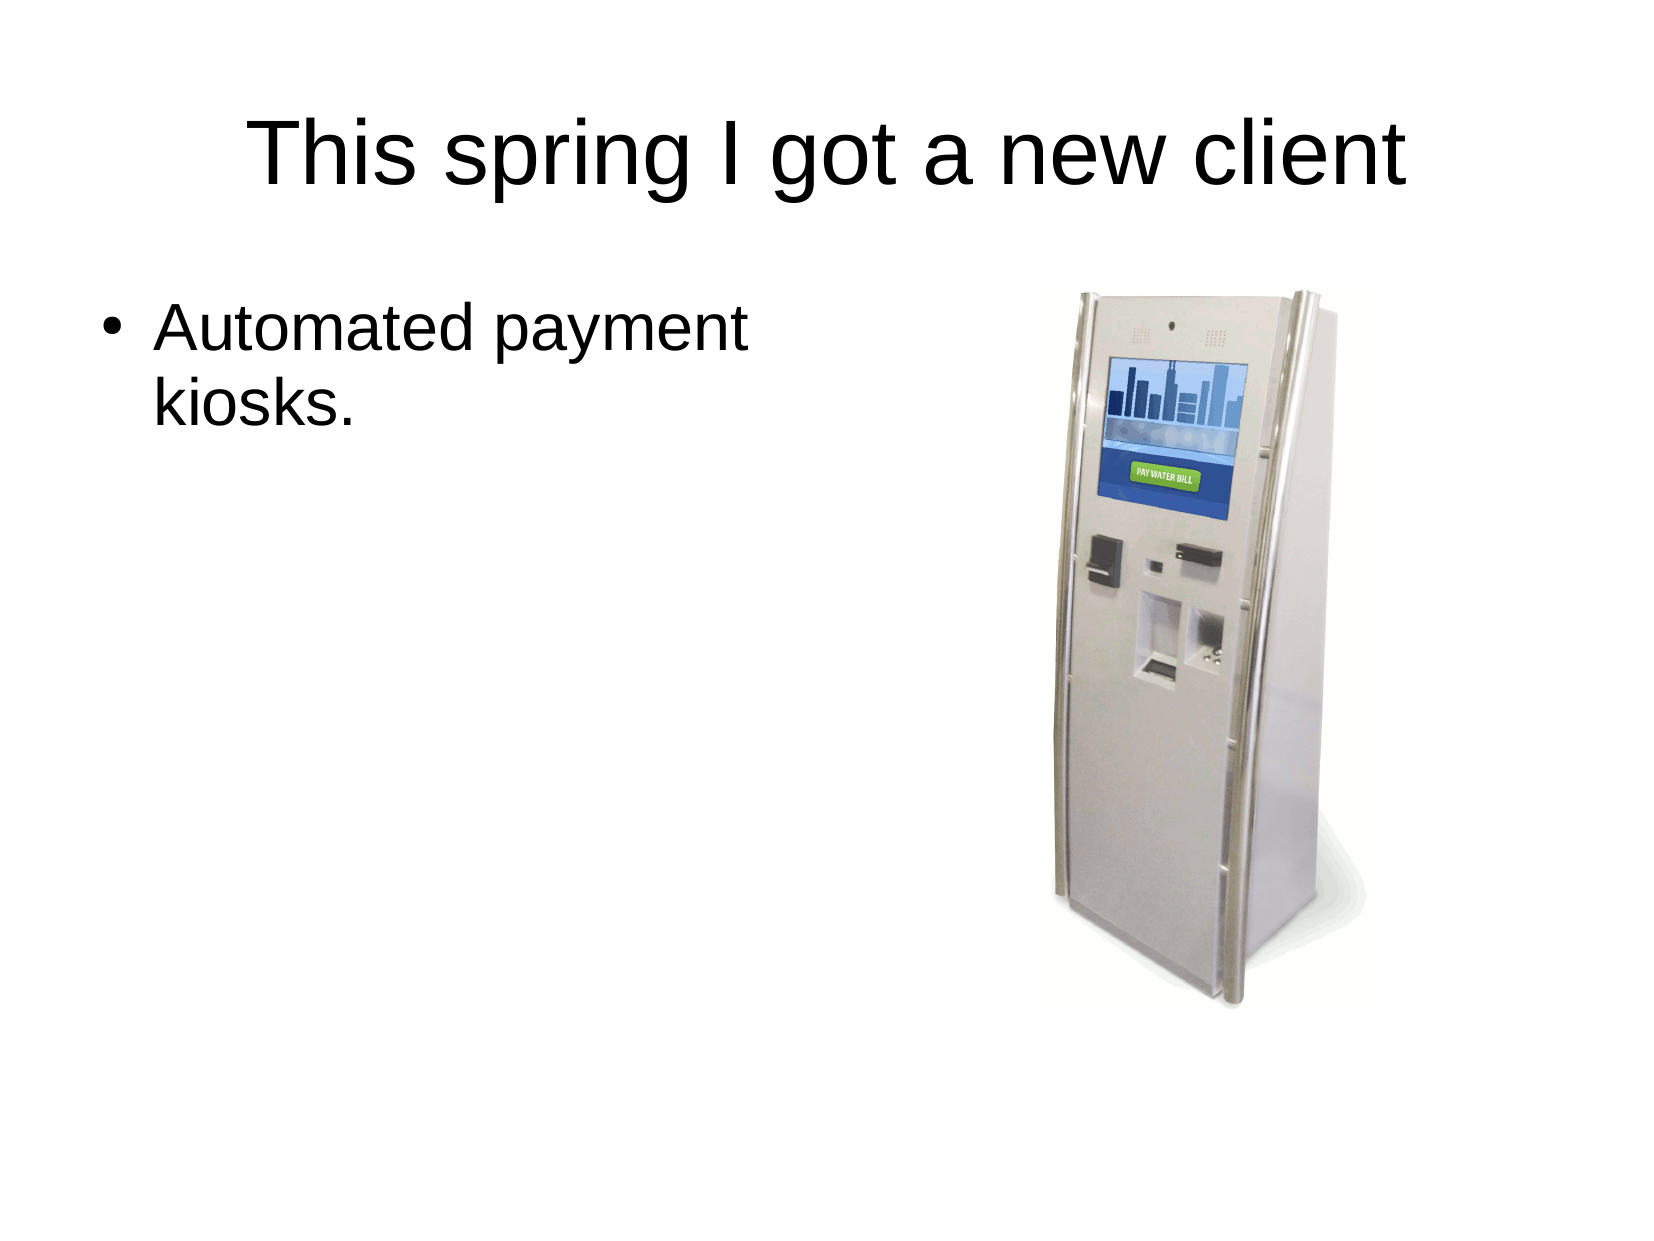

# This spring I got a new client
Automated payment kiosks.